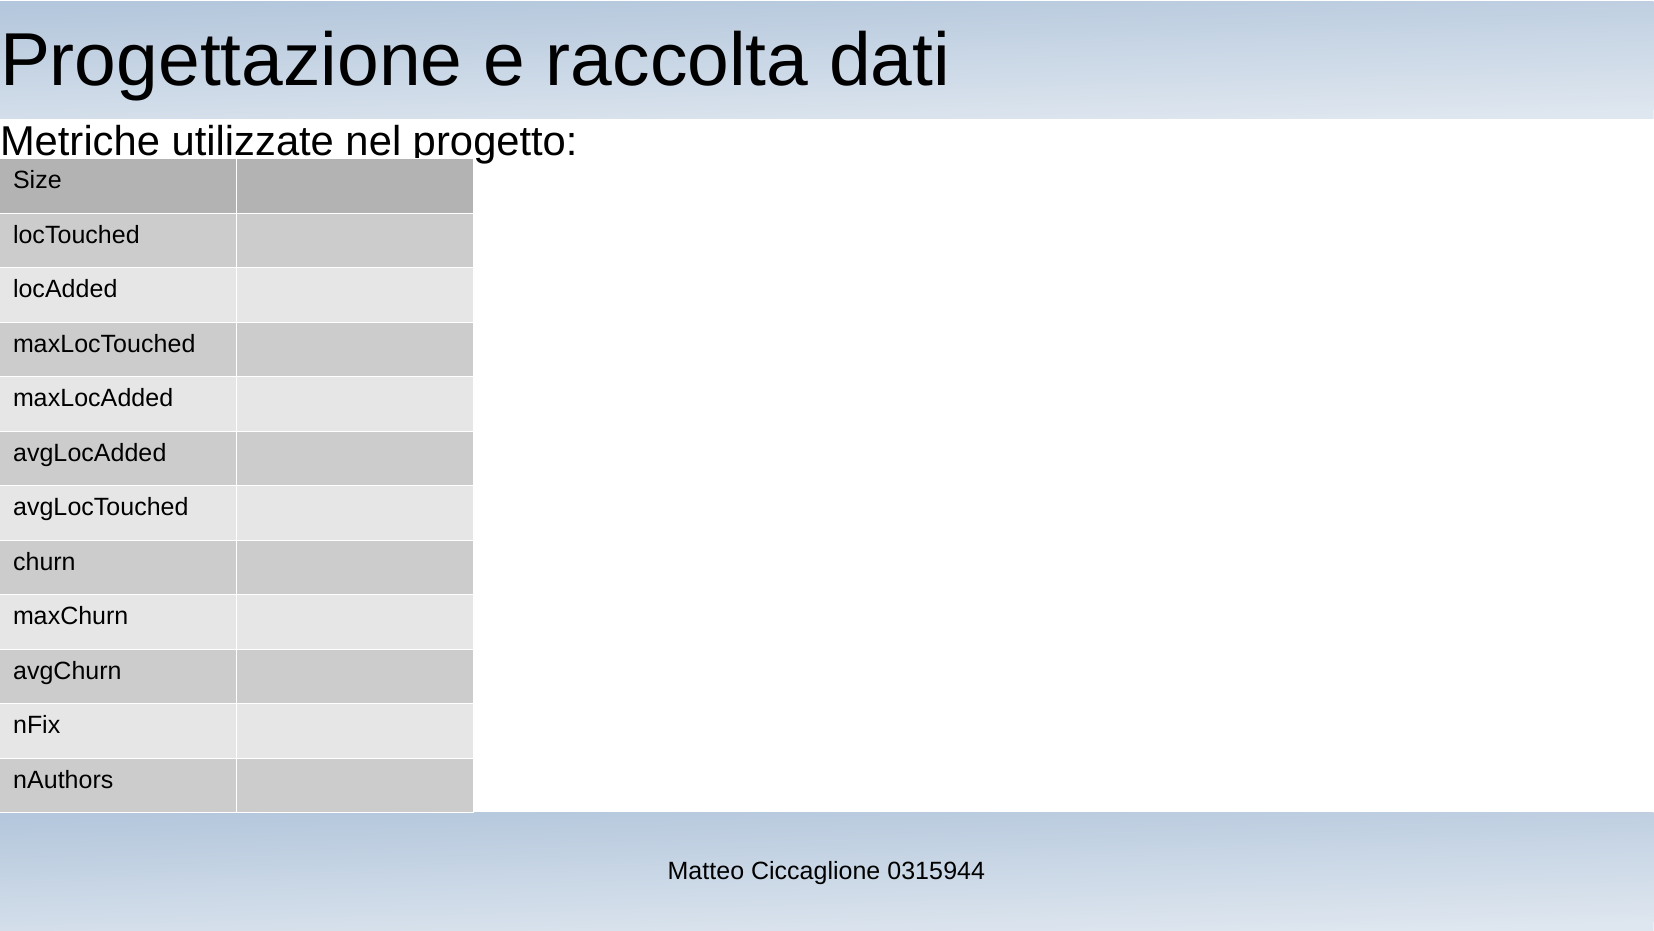

Progettazione e raccolta dati
# Metriche utilizzate nel progetto:
| Size | |
| --- | --- |
| locTouched | |
| locAdded | |
| maxLocTouched | |
| maxLocAdded | |
| avgLocAdded | |
| avgLocTouched | |
| churn | |
| maxChurn | |
| avgChurn | |
| nFix | |
| nAuthors | |
Matteo Ciccaglione 0315944